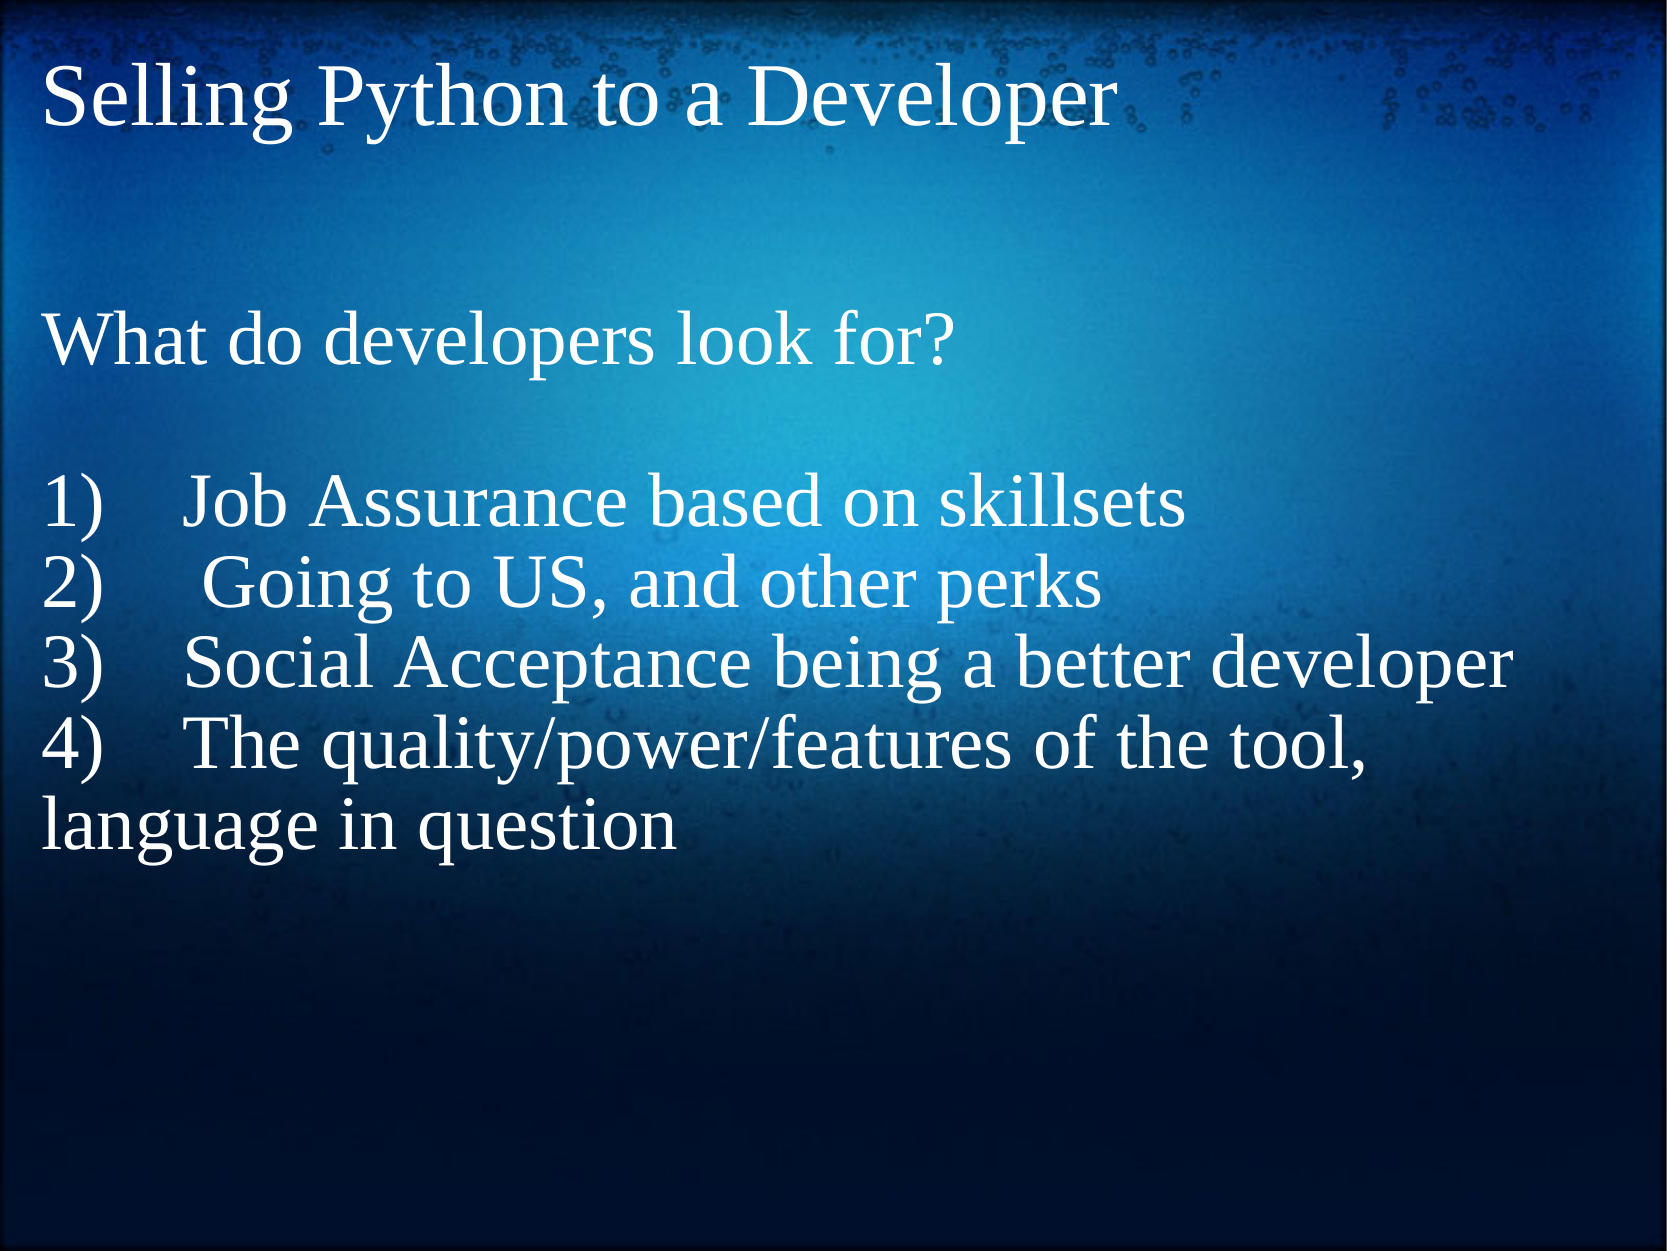

# Selling Python to a Developer
What do developers look for?
1)    Job Assurance based on skillsets
2)     Going to US, and other perks
3)    Social Acceptance being a better developer
4)    The quality/power/features of the tool, language in question